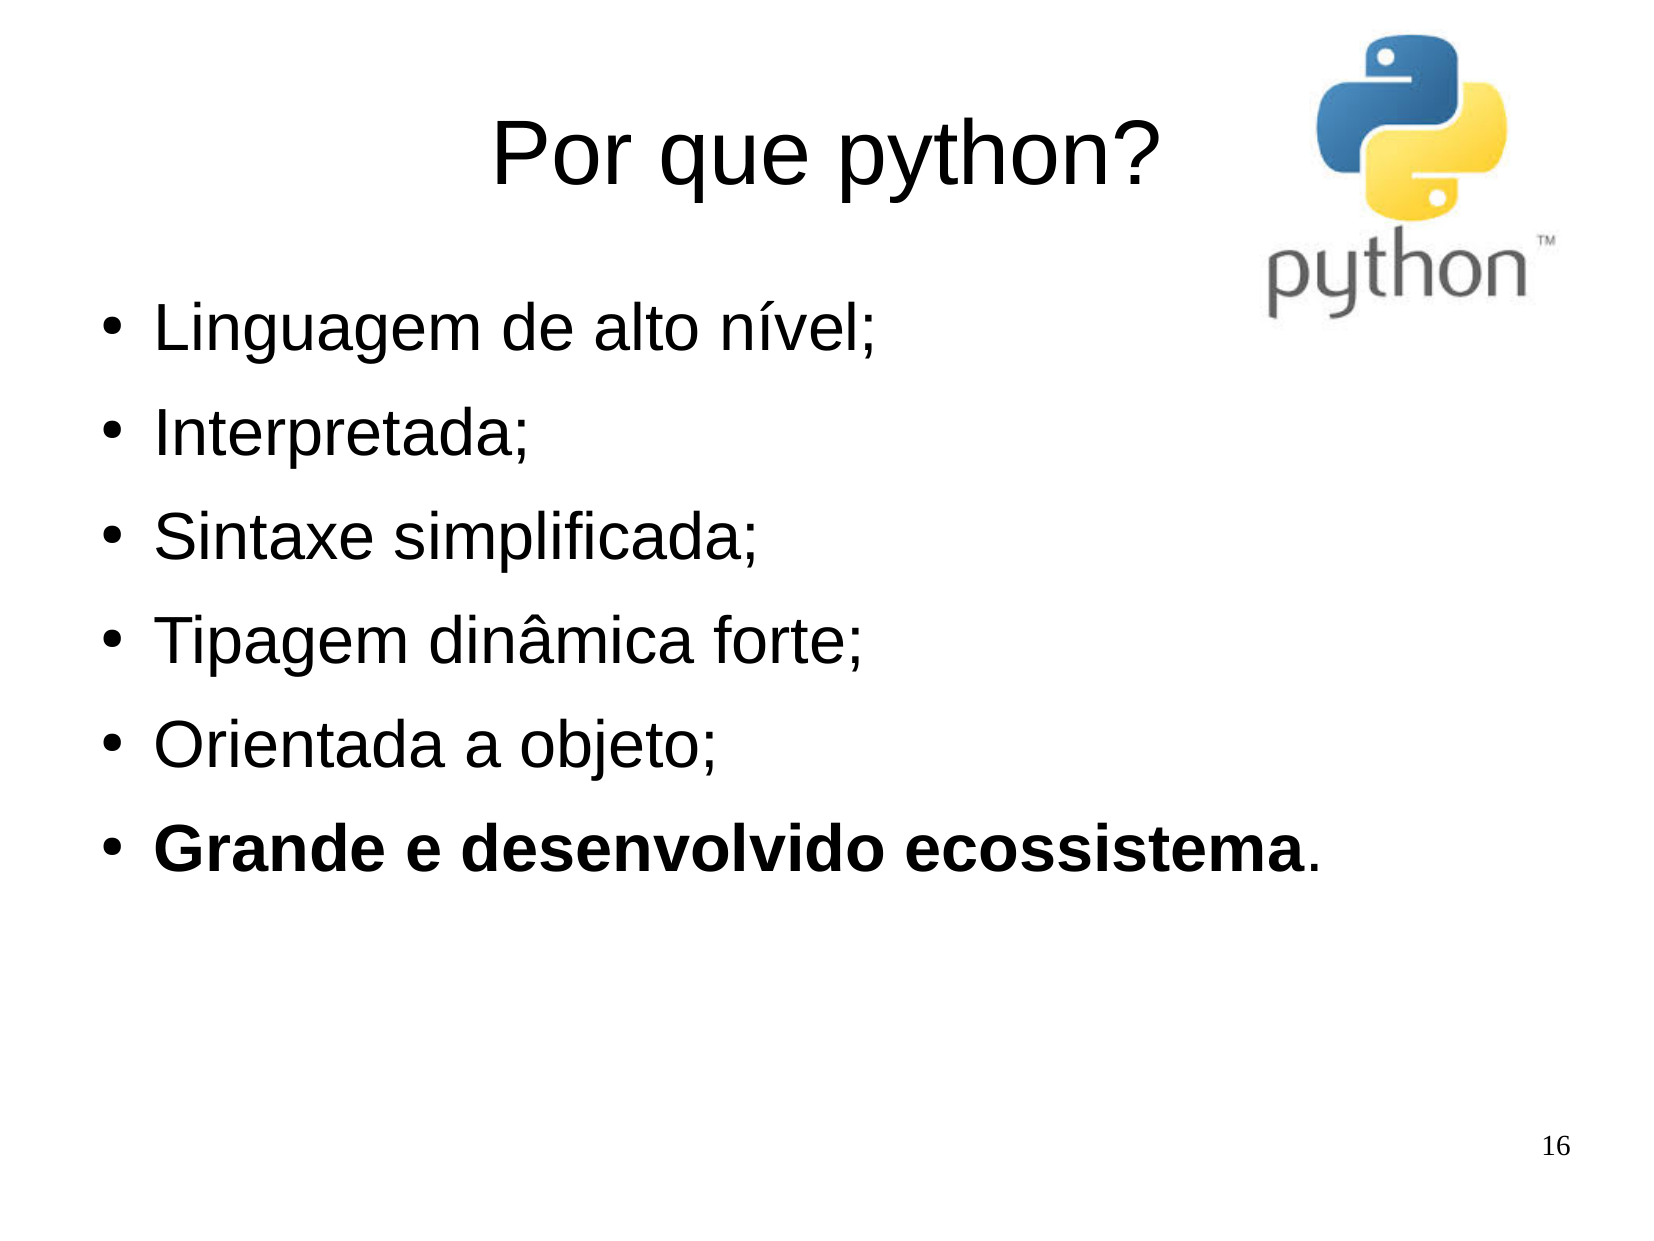

# Por que python?
Linguagem de alto nível;
Interpretada;
Sintaxe simplificada;
Tipagem dinâmica forte;
Orientada a objeto;
Grande e desenvolvido ecossistema.
16